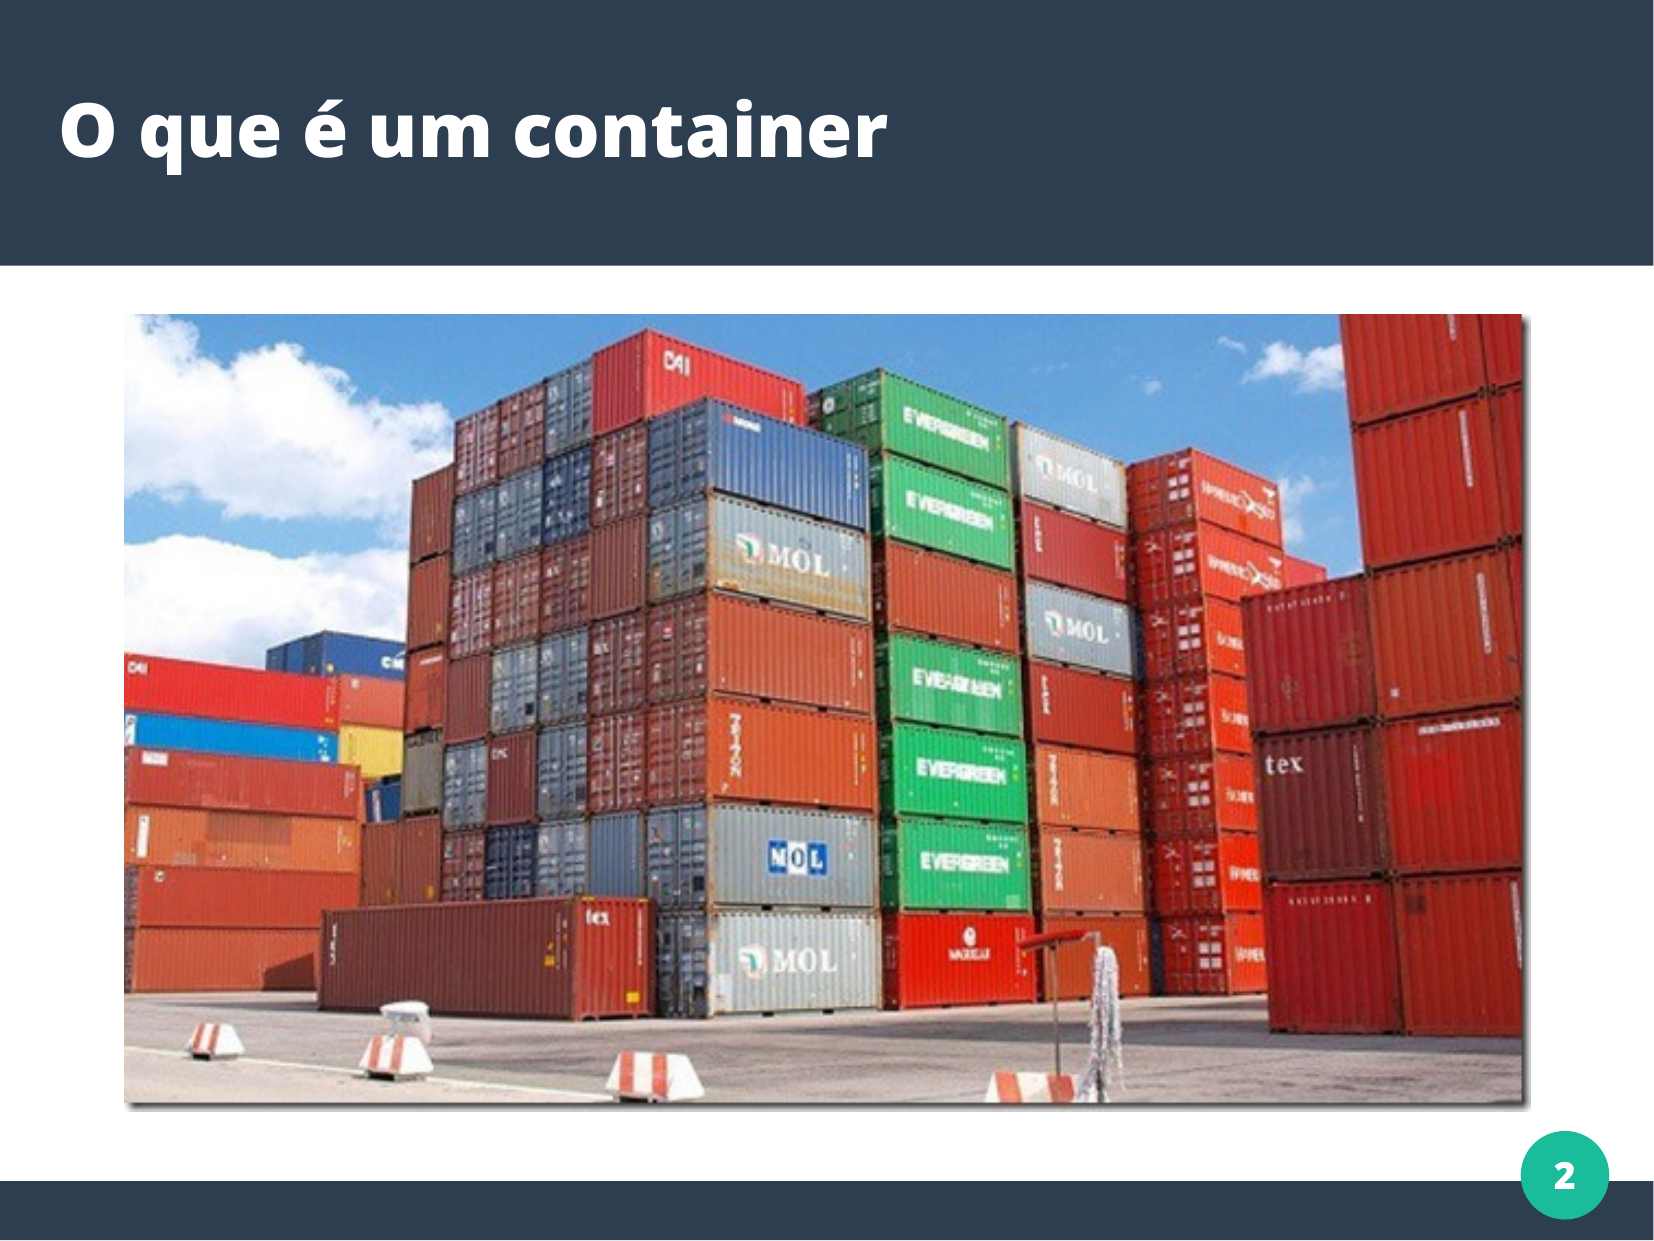

# O que é um container
2